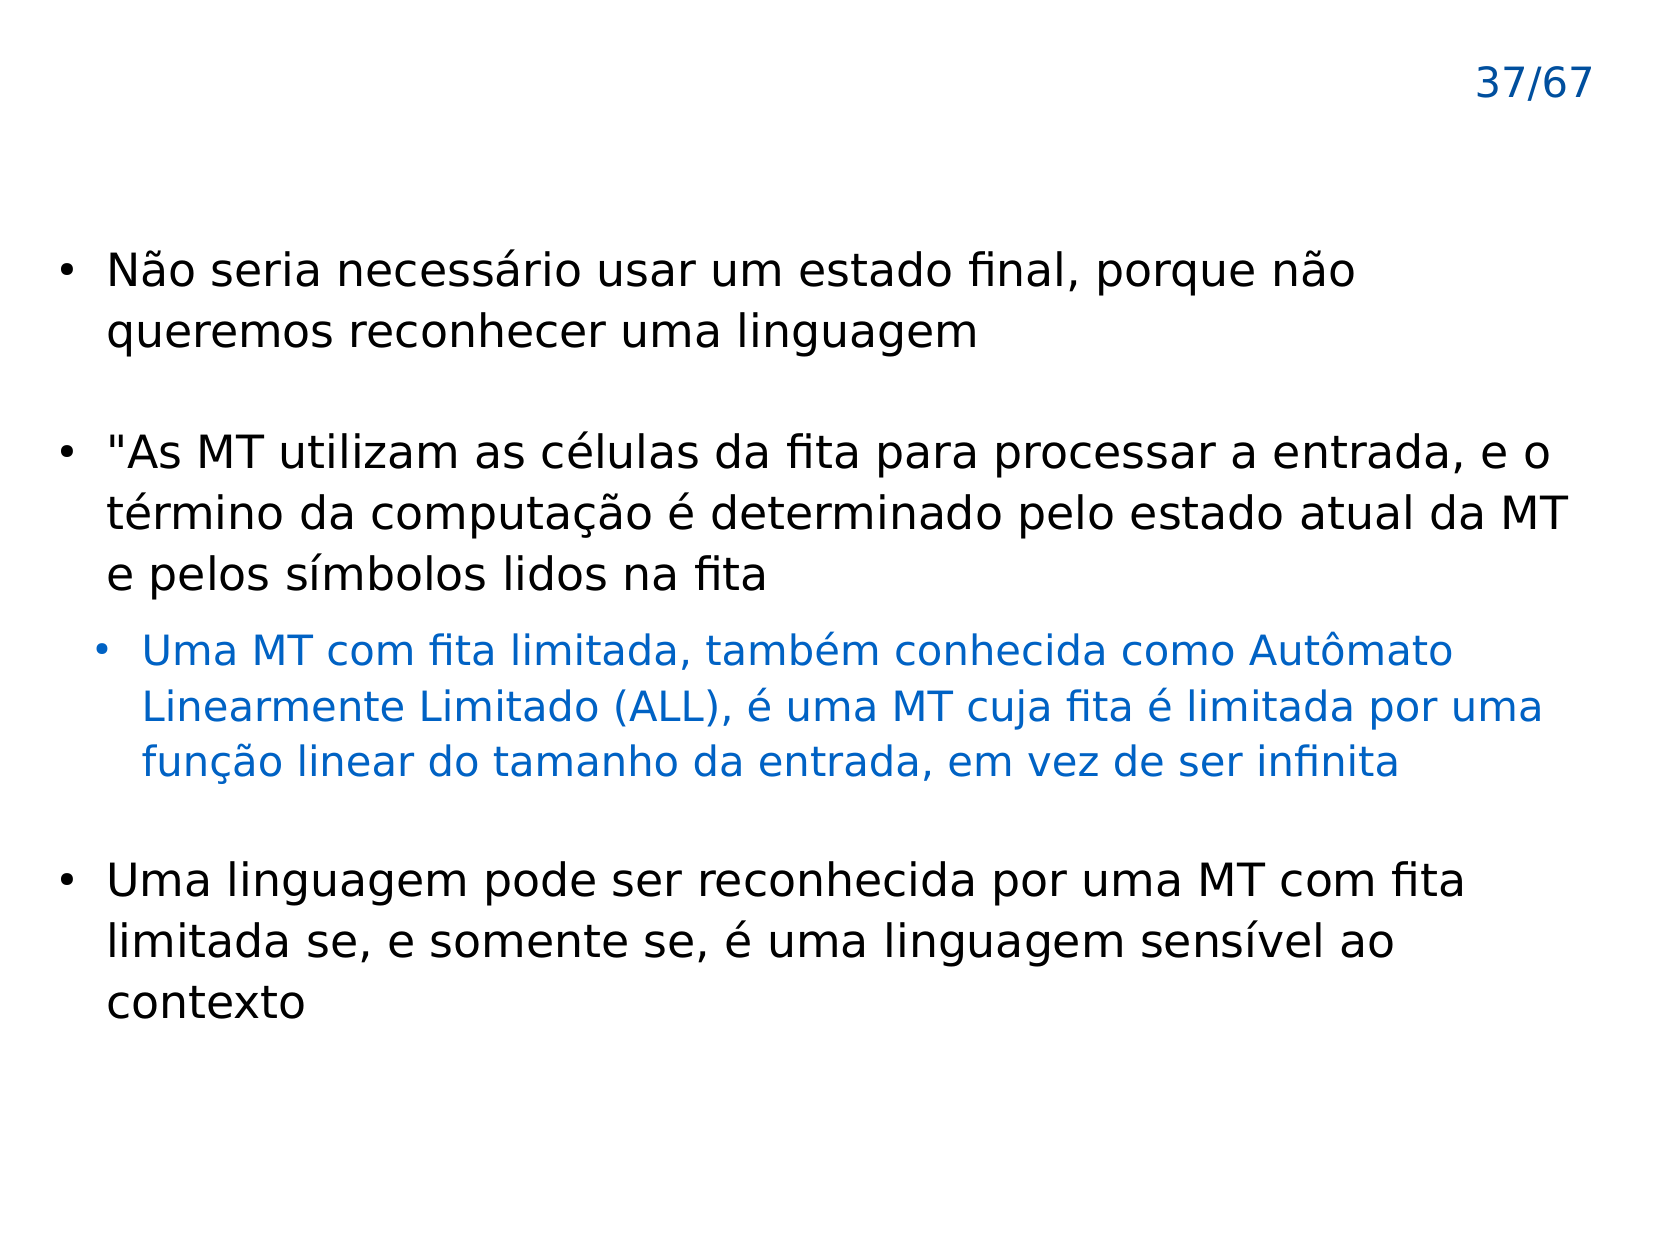

#
37
Não seria necessário usar um estado final, porque não queremos reconhecer uma linguagem
"As MT utilizam as células da fita para processar a entrada, e o término da computação é determinado pelo estado atual da MT e pelos símbolos lidos na fita
Uma MT com fita limitada, também conhecida como Autômato Linearmente Limitado (ALL), é uma MT cuja fita é limitada por uma função linear do tamanho da entrada, em vez de ser infinita
Uma linguagem pode ser reconhecida por uma MT com fita limitada se, e somente se, é uma linguagem sensível ao contexto